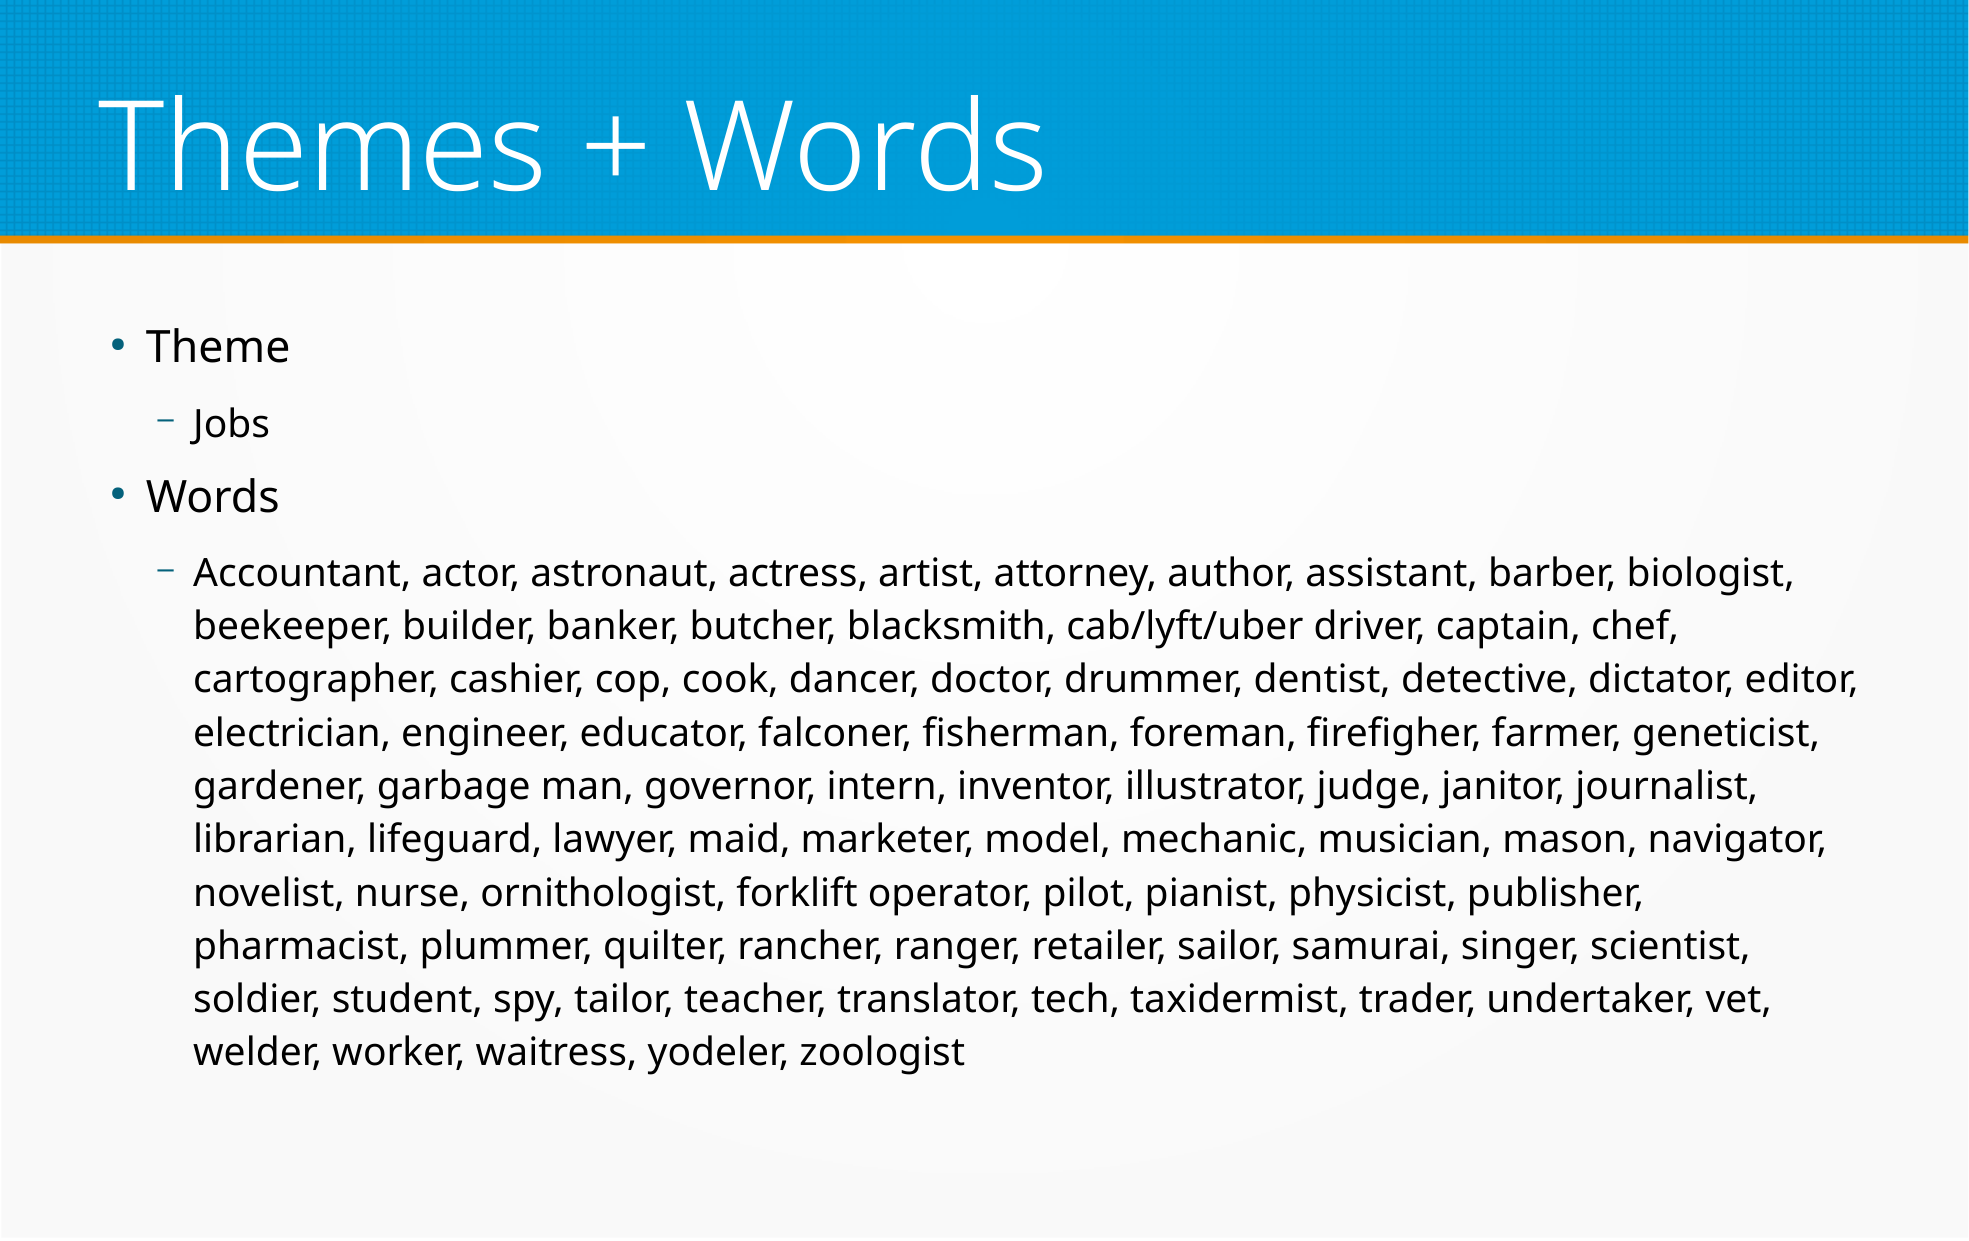

# Themes + Words
Theme
Jobs
Words
Accountant, actor, astronaut, actress, artist, attorney, author, assistant, barber, biologist, beekeeper, builder, banker, butcher, blacksmith, cab/lyft/uber driver, captain, chef, cartographer, cashier, cop, cook, dancer, doctor, drummer, dentist, detective, dictator, editor, electrician, engineer, educator, falconer, fisherman, foreman, firefigher, farmer, geneticist, gardener, garbage man, governor, intern, inventor, illustrator, judge, janitor, journalist, librarian, lifeguard, lawyer, maid, marketer, model, mechanic, musician, mason, navigator, novelist, nurse, ornithologist, forklift operator, pilot, pianist, physicist, publisher, pharmacist, plummer, quilter, rancher, ranger, retailer, sailor, samurai, singer, scientist, soldier, student, spy, tailor, teacher, translator, tech, taxidermist, trader, undertaker, vet, welder, worker, waitress, yodeler, zoologist